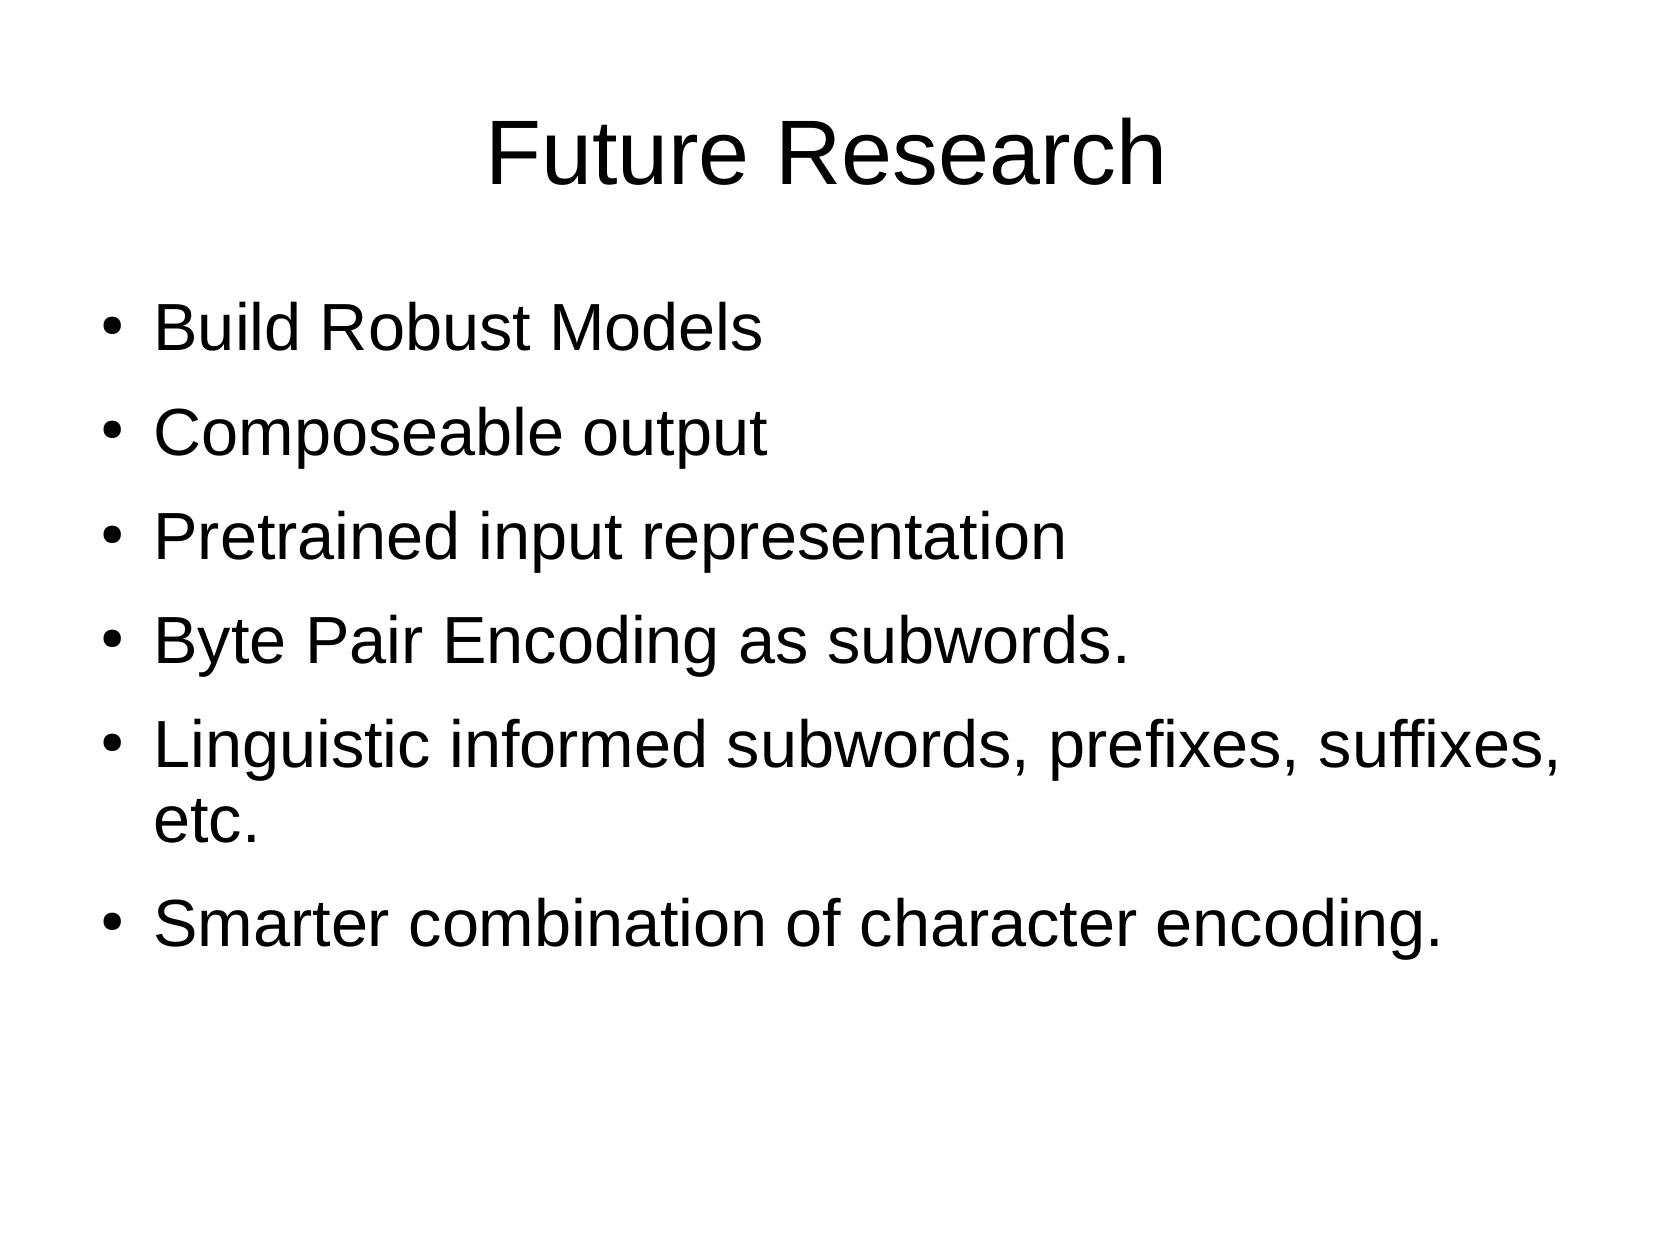

# Future Research
Build Robust Models
Composeable output
Pretrained input representation
Byte Pair Encoding as subwords.
Linguistic informed subwords, prefixes, suffixes, etc.
Smarter combination of character encoding.